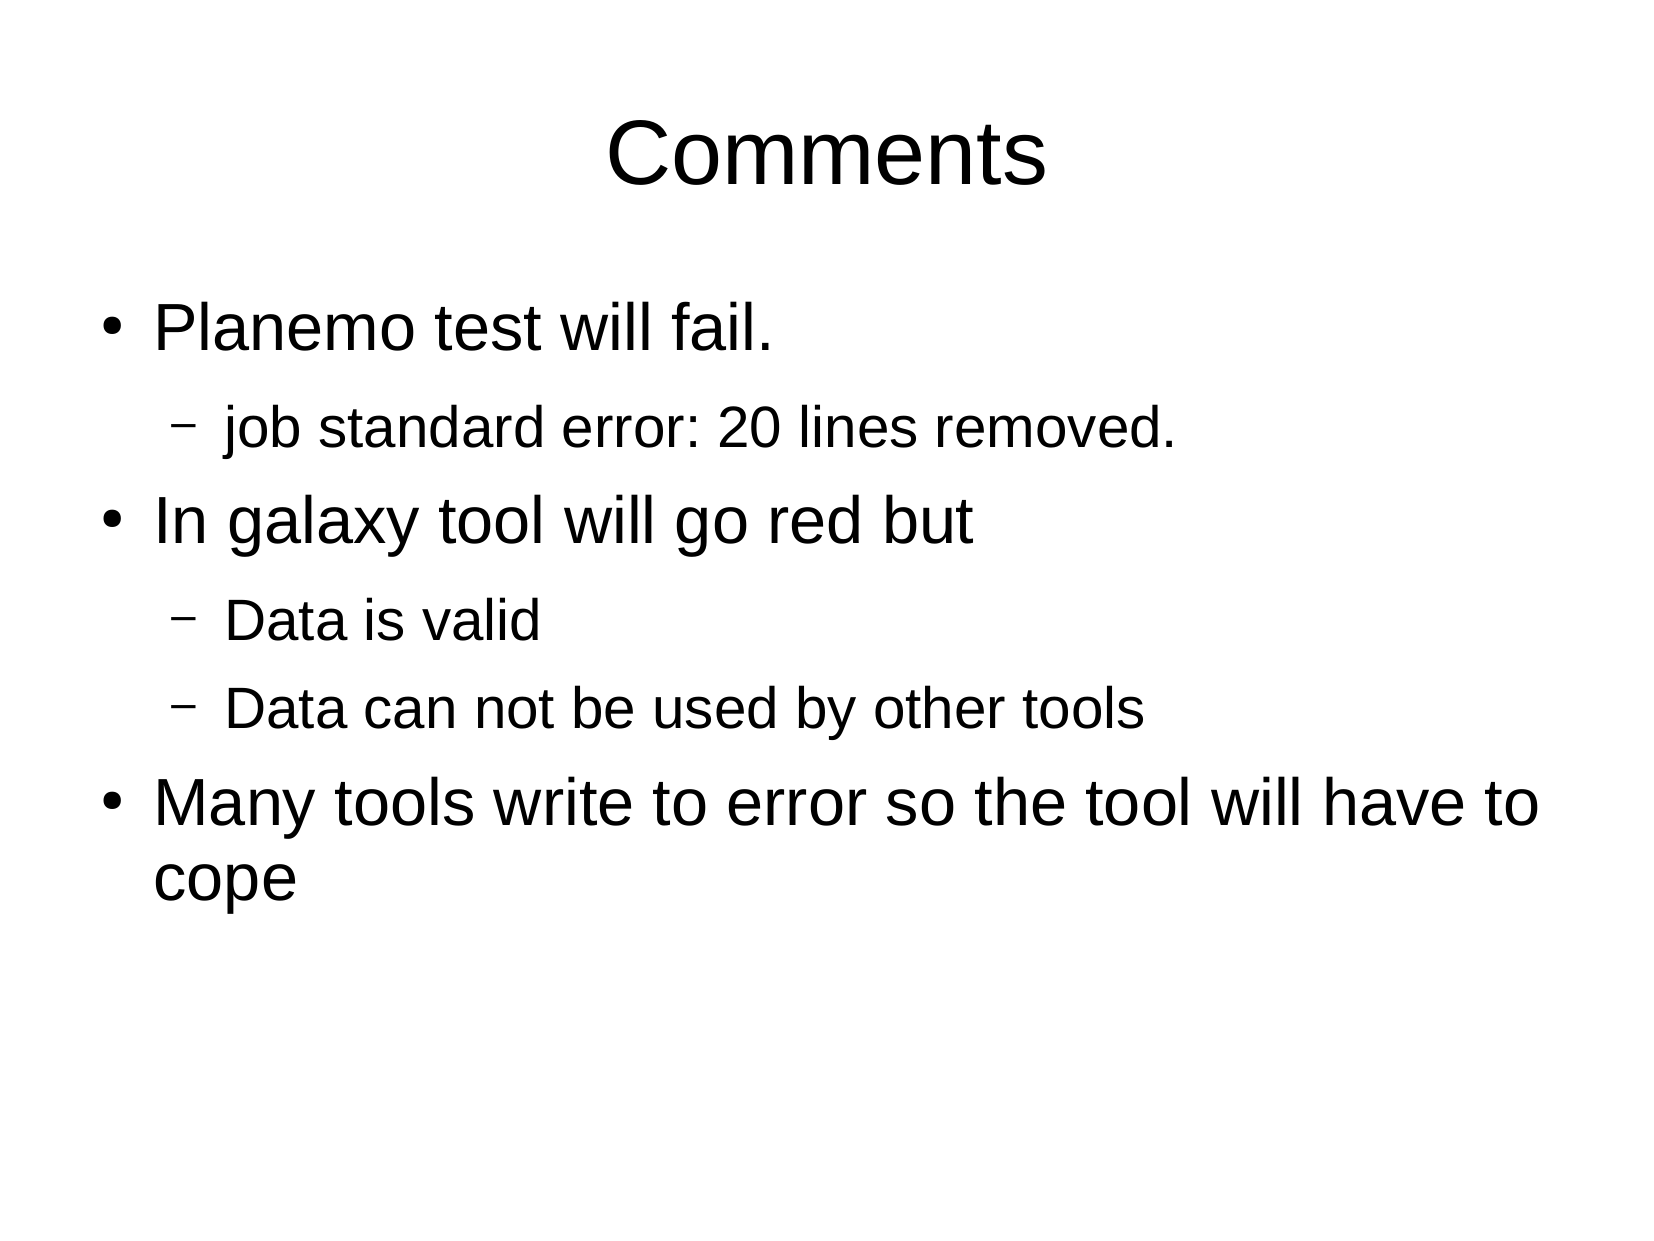

# Comments
Planemo test will fail.
job standard error: 20 lines removed.
In galaxy tool will go red but
Data is valid
Data can not be used by other tools
Many tools write to error so the tool will have to cope